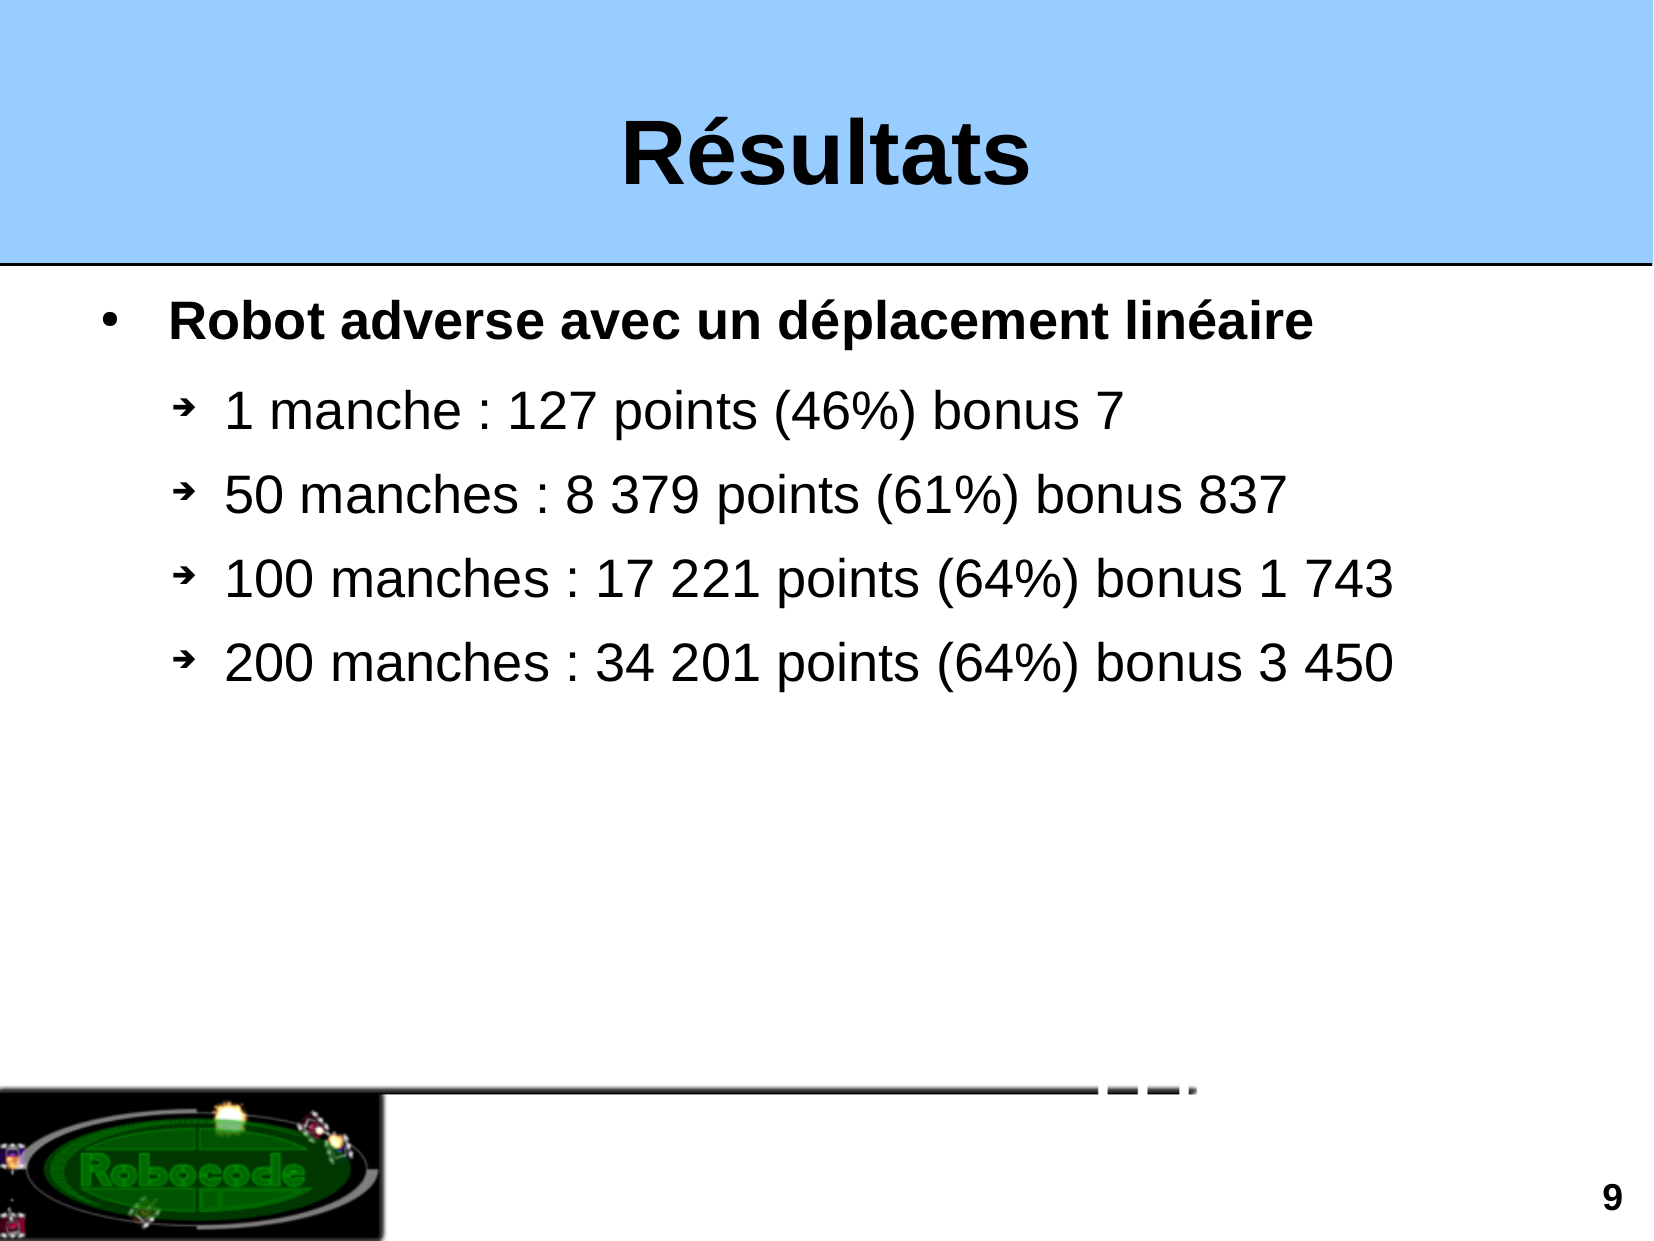

# Résultats
 Robot adverse avec un déplacement linéaire
1 manche : 127 points (46%) bonus 7
50 manches : 8 379 points (61%) bonus 837
100 manches : 17 221 points (64%) bonus 1 743
200 manches : 34 201 points (64%) bonus 3 450